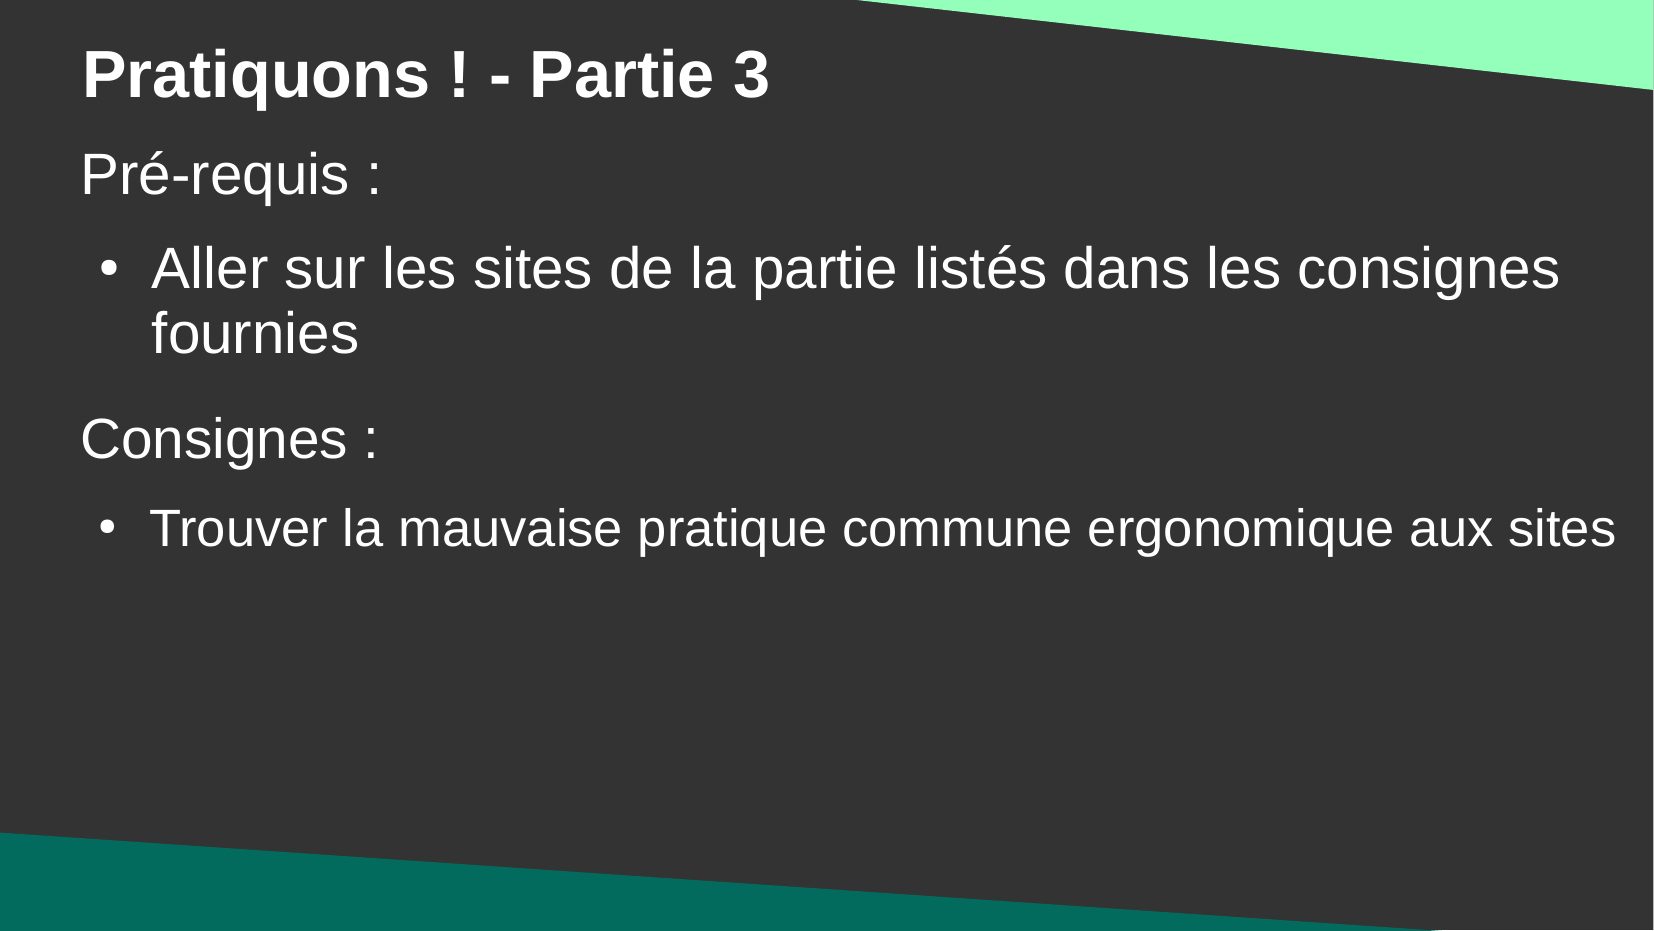

# Pratiquons ! - Partie 3
Pré-requis :
Aller sur les sites de la partie listés dans les consignes fournies
Consignes :
Trouver la mauvaise pratique commune ergonomique aux sites